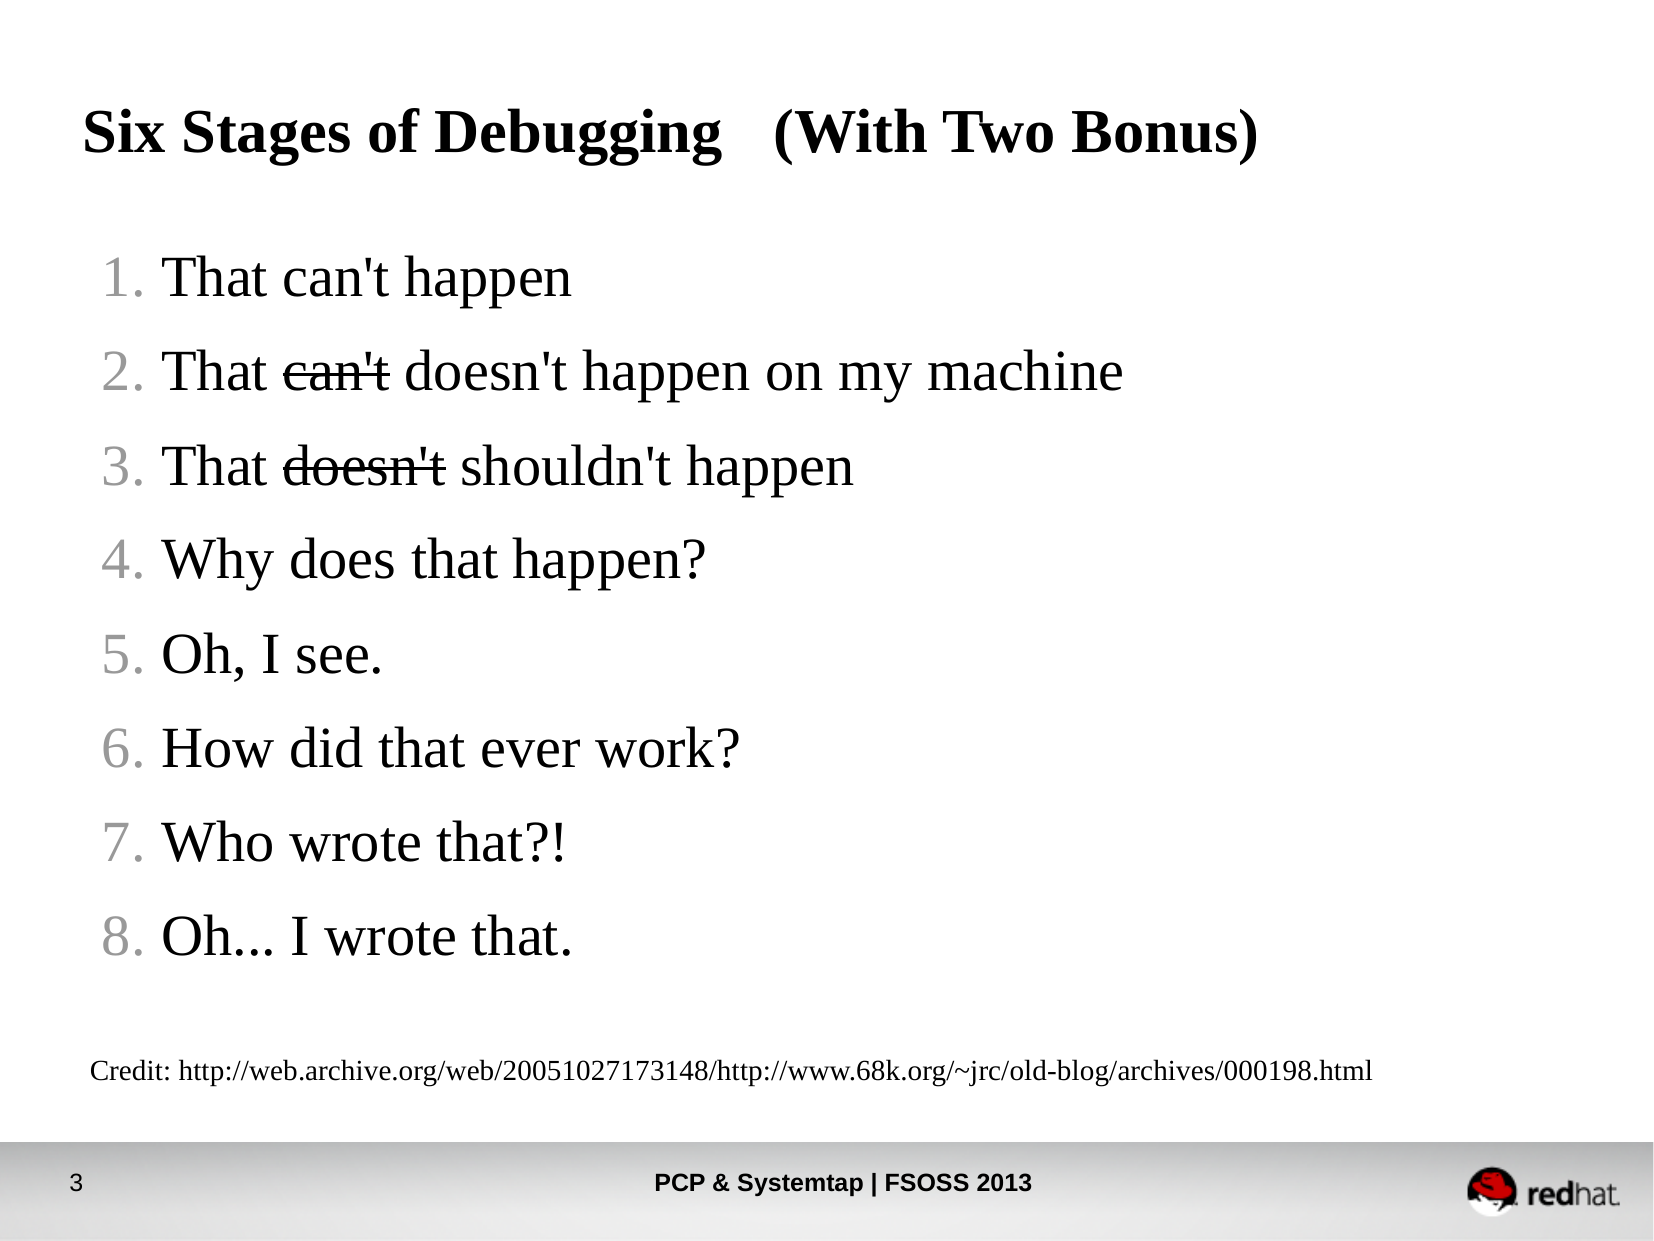

# Six Stages of Debugging
(With Two Bonus)
 That can't happen
 That can't doesn't happen on my machine
 That doesn't shouldn't happen
 Why does that happen?
 Oh, I see.
 How did that ever work?
 Who wrote that?!
 Oh... I wrote that.
Credit: http://web.archive.org/web/20051027173148/http://www.68k.org/~jrc/old-blog/archives/000198.html